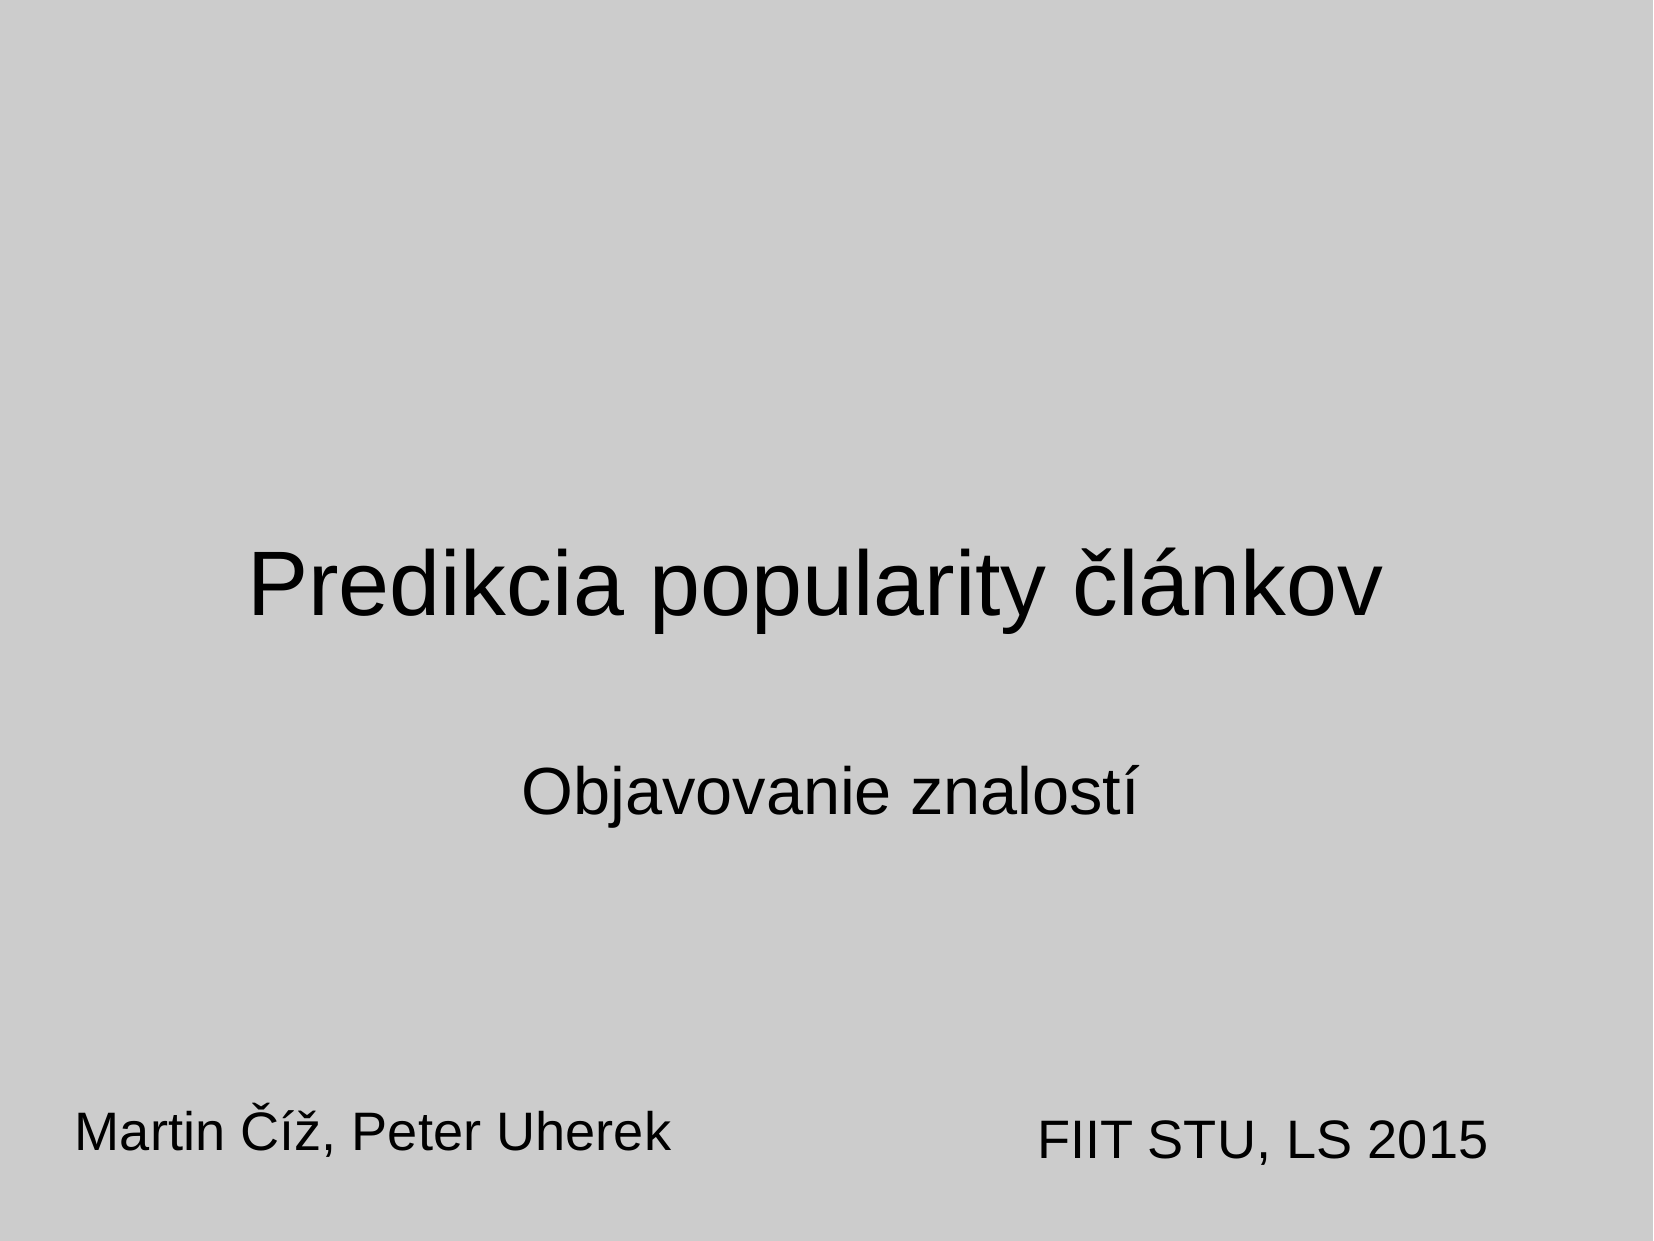

# Predikcia popularity článkov
Objavovanie znalostí
 Martin Číž, Peter Uherek
 FIIT STU, LS 2015